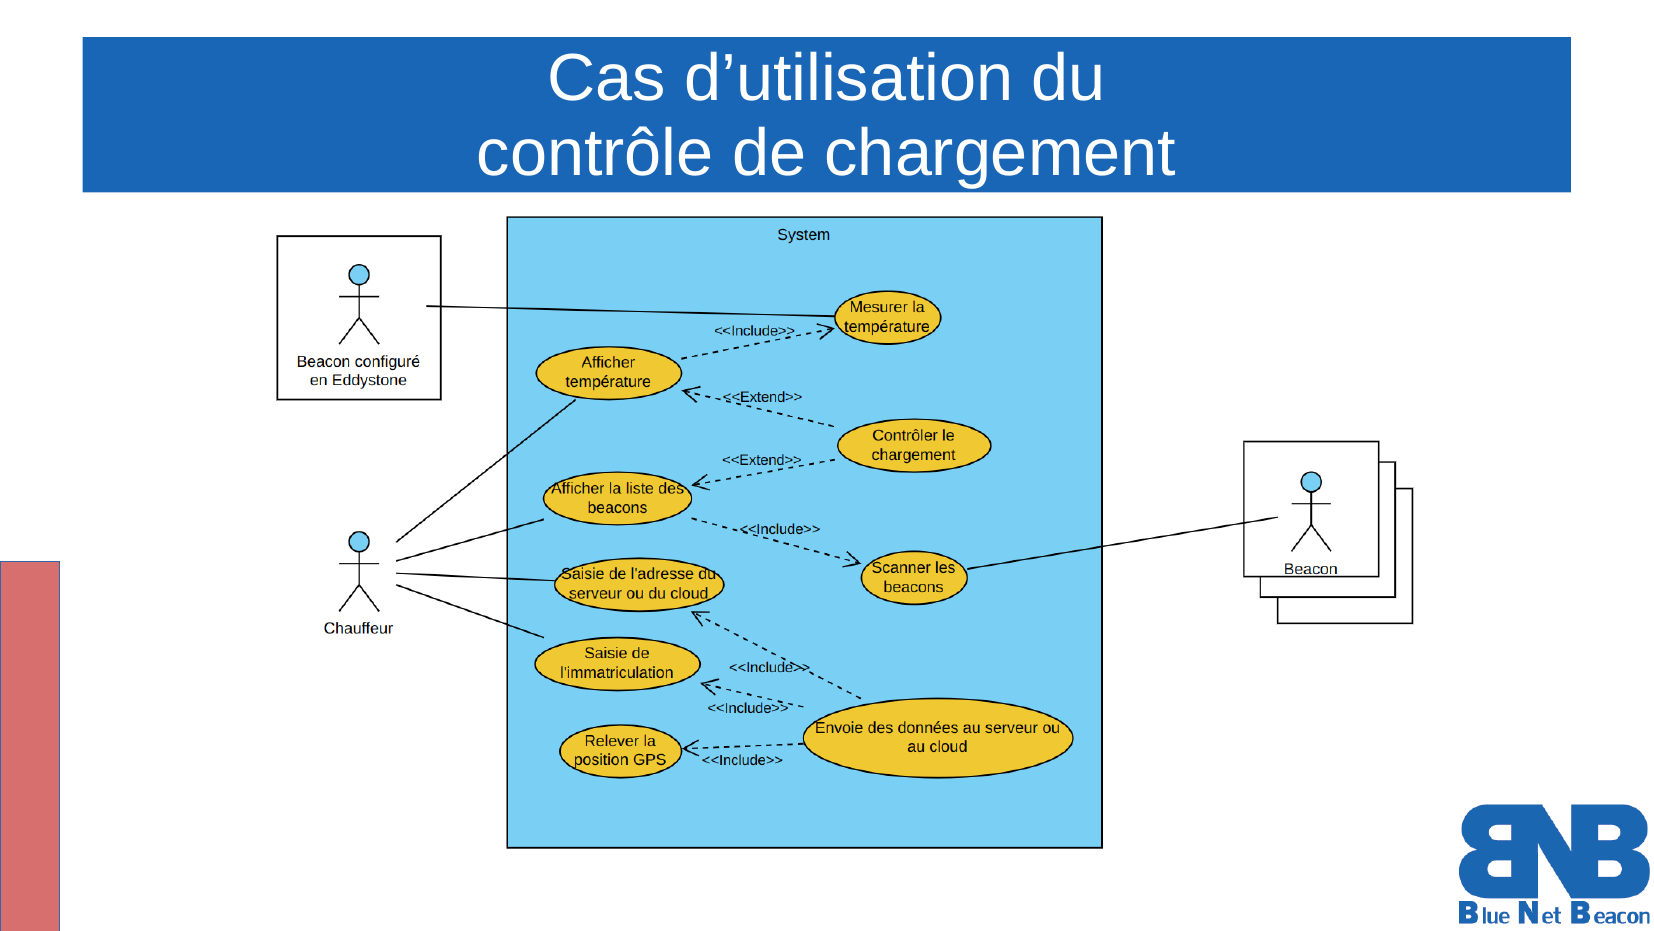

# Cas d’utilisation du contrôle de chargement